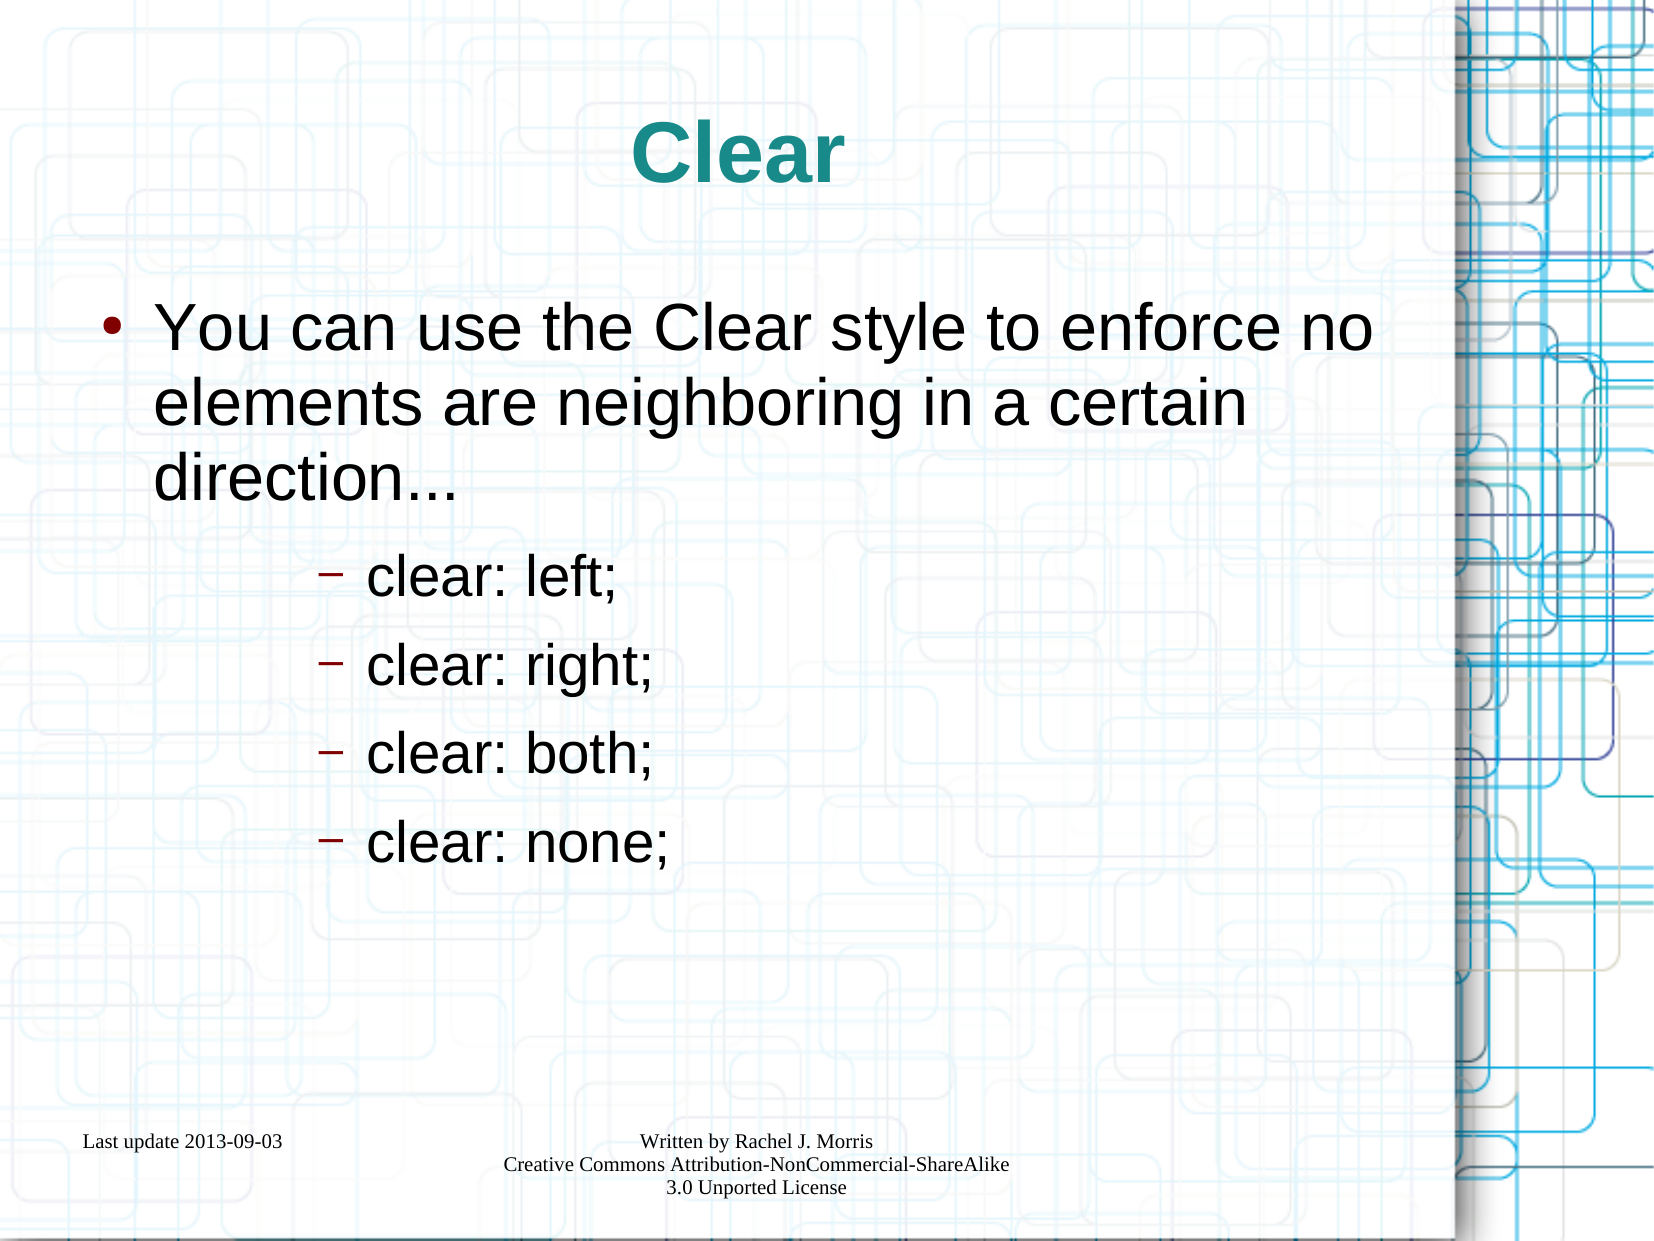

# Clear
You can use the Clear style to enforce no elements are neighboring in a certain direction...
clear: left;
clear: right;
clear: both;
clear: none;